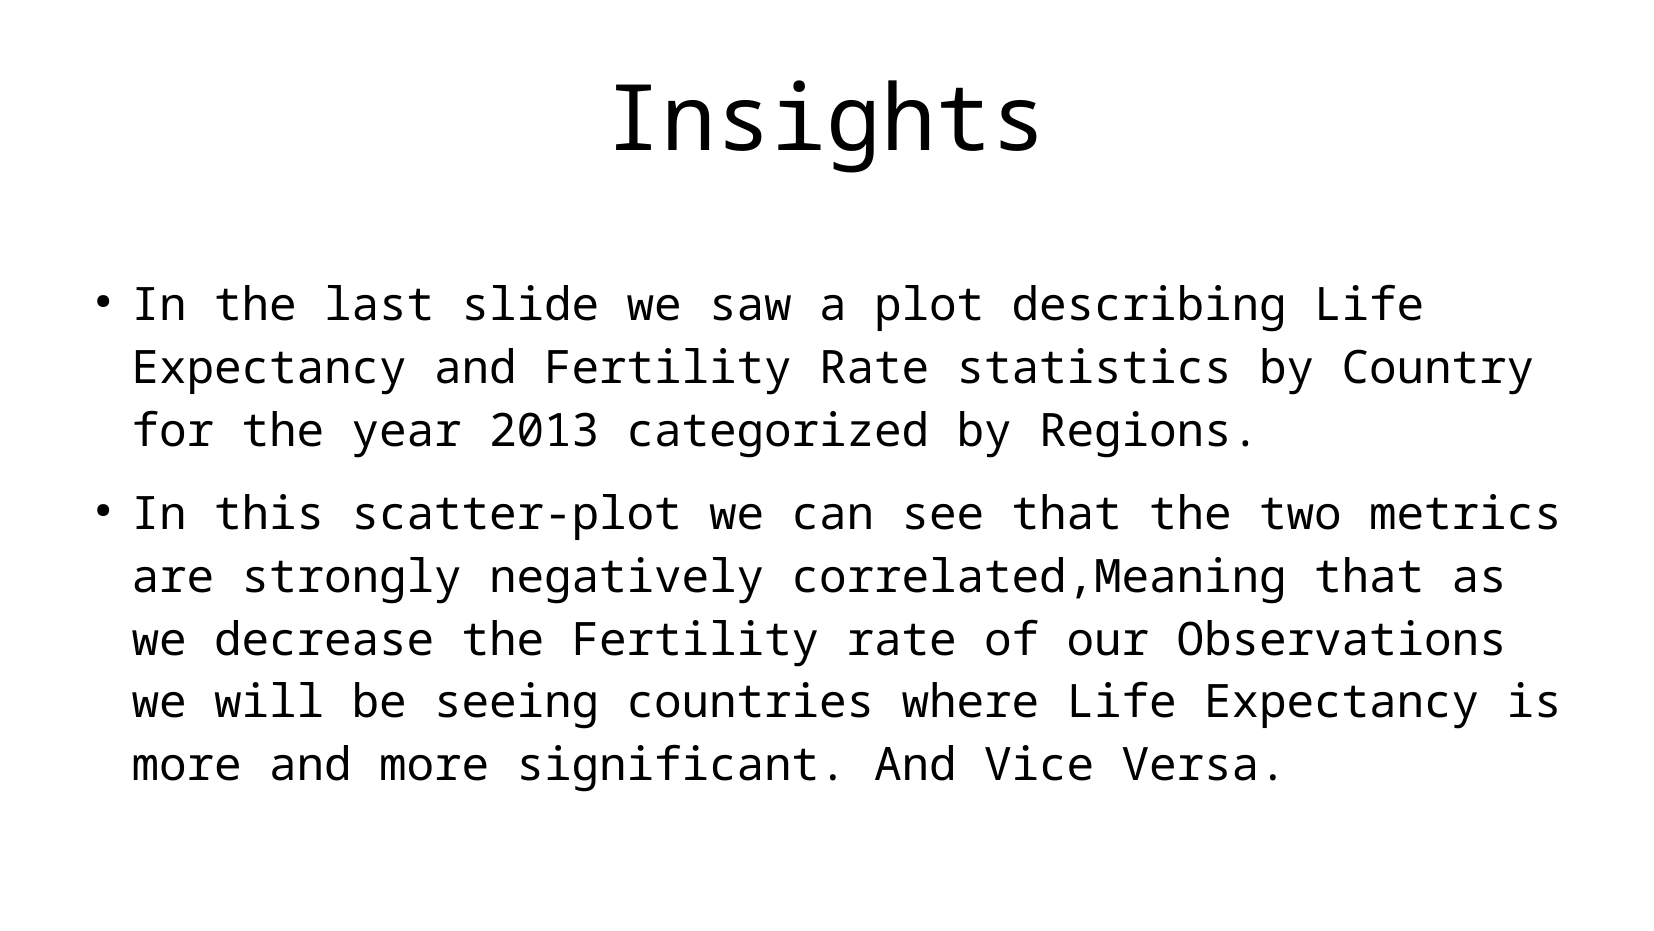

# Insights
In the last slide we saw a plot describing Life Expectancy and Fertility Rate statistics by Country for the year 2013 categorized by Regions.
In this scatter-plot we can see that the two metrics are strongly negatively correlated,Meaning that as we decrease the Fertility rate of our Observations we will be seeing countries where Life Expectancy is more and more significant. And Vice Versa.